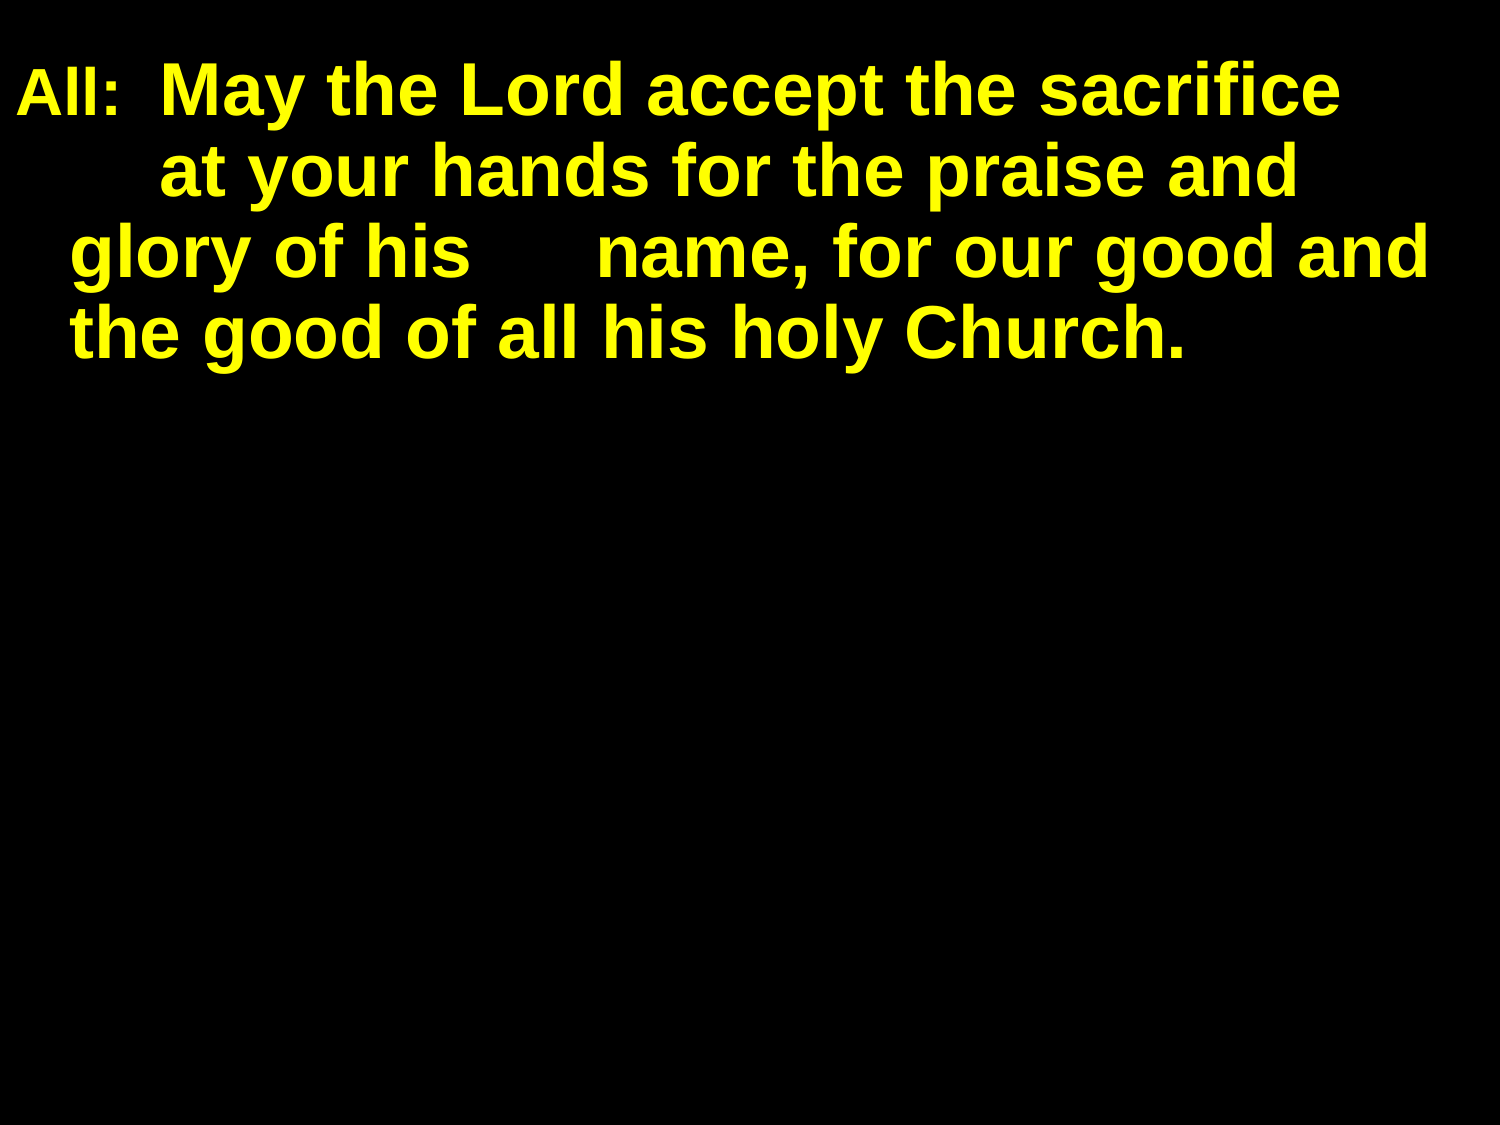

# All: 	May the Lord accept the sacrifice at your hands for the praise and 	glory of his 	name, for our good and 	the good of all his holy Church.